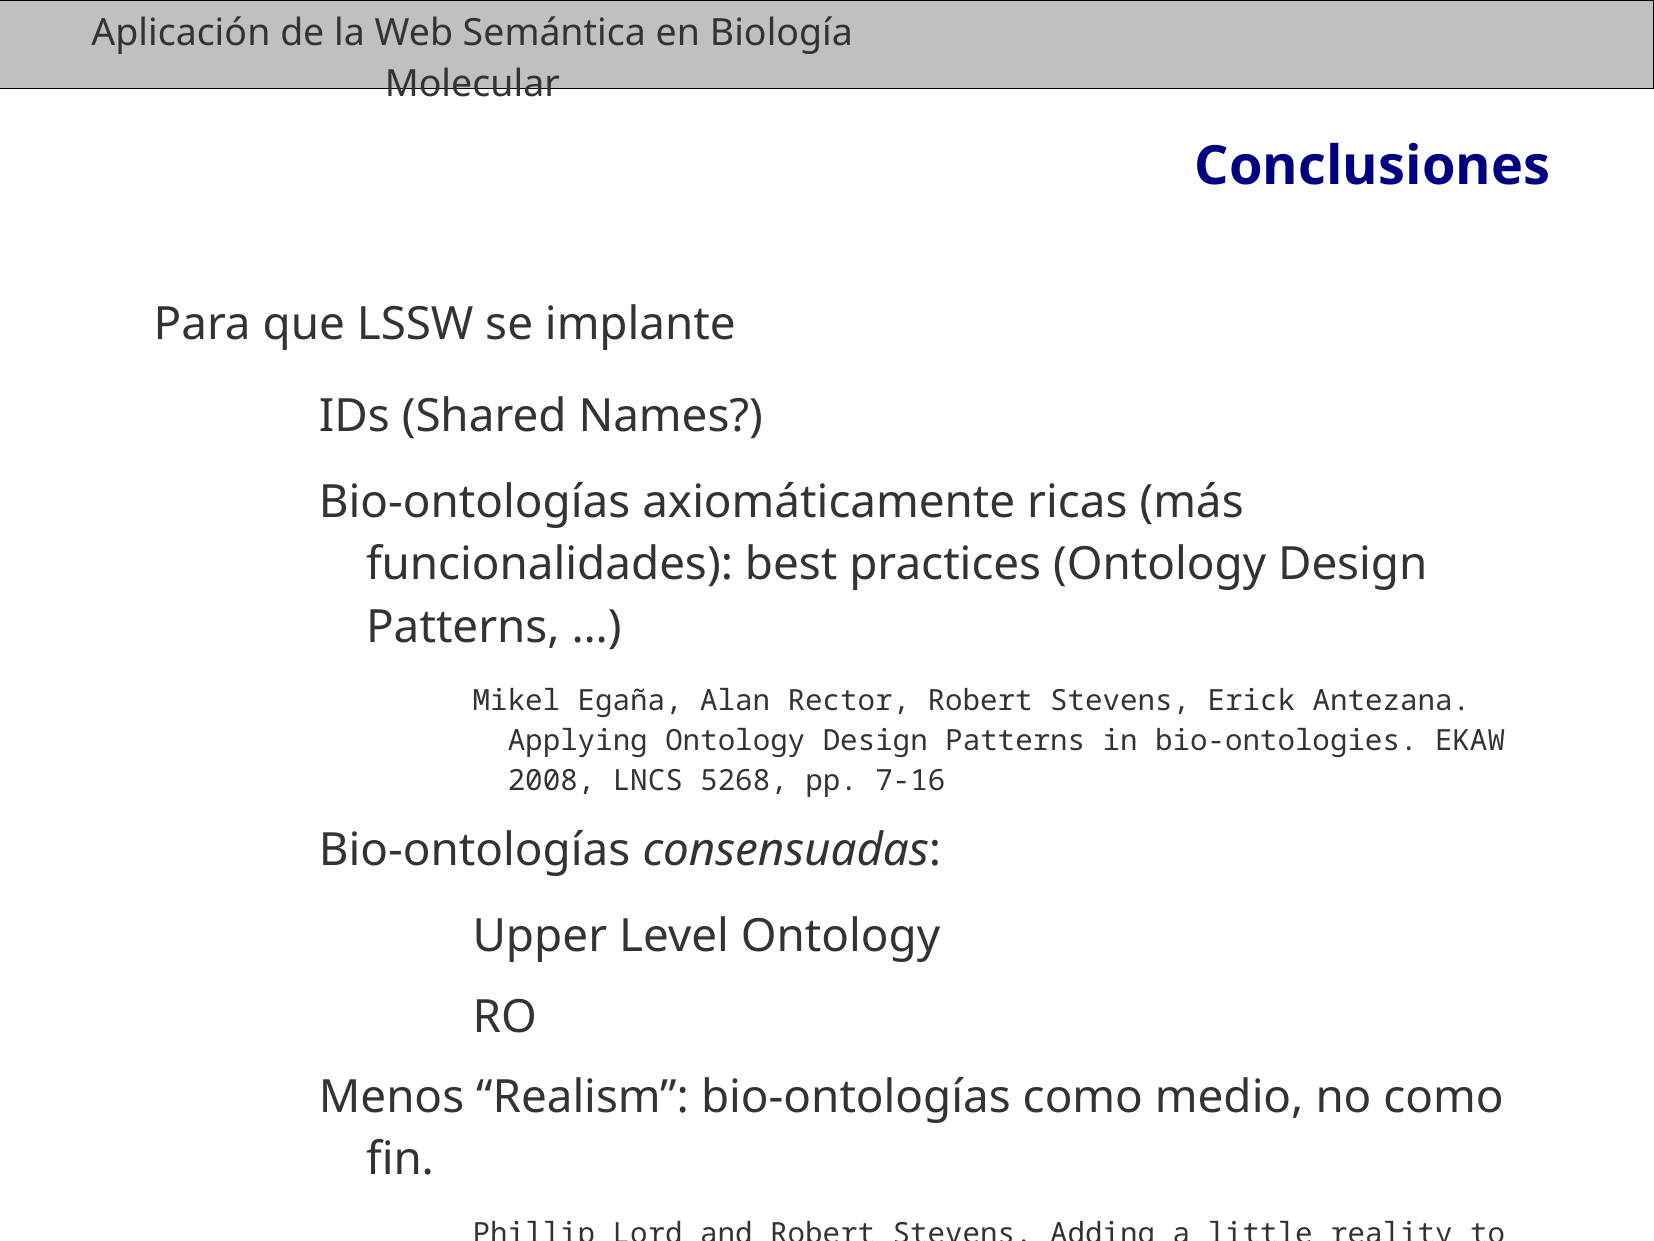

Aplicación de la Web Semántica en Biología Molecular
Conclusiones
# Para que LSSW se implante
IDs (Shared Names?)
Bio-ontologías axiomáticamente ricas (más funcionalidades): best practices (Ontology Design Patterns, …)
Mikel Egaña, Alan Rector, Robert Stevens, Erick Antezana. Applying Ontology Design Patterns in bio-ontologies. EKAW 2008, LNCS 5268, pp. 7-16
Bio-ontologías consensuadas:
Upper Level Ontology
RO
Menos “Realism”: bio-ontologías como medio, no como fin.
Phillip Lord and Robert Stevens. Adding a little reality to building ontologies for biology. PLoS ONE, 5(9):e12258, 2010.